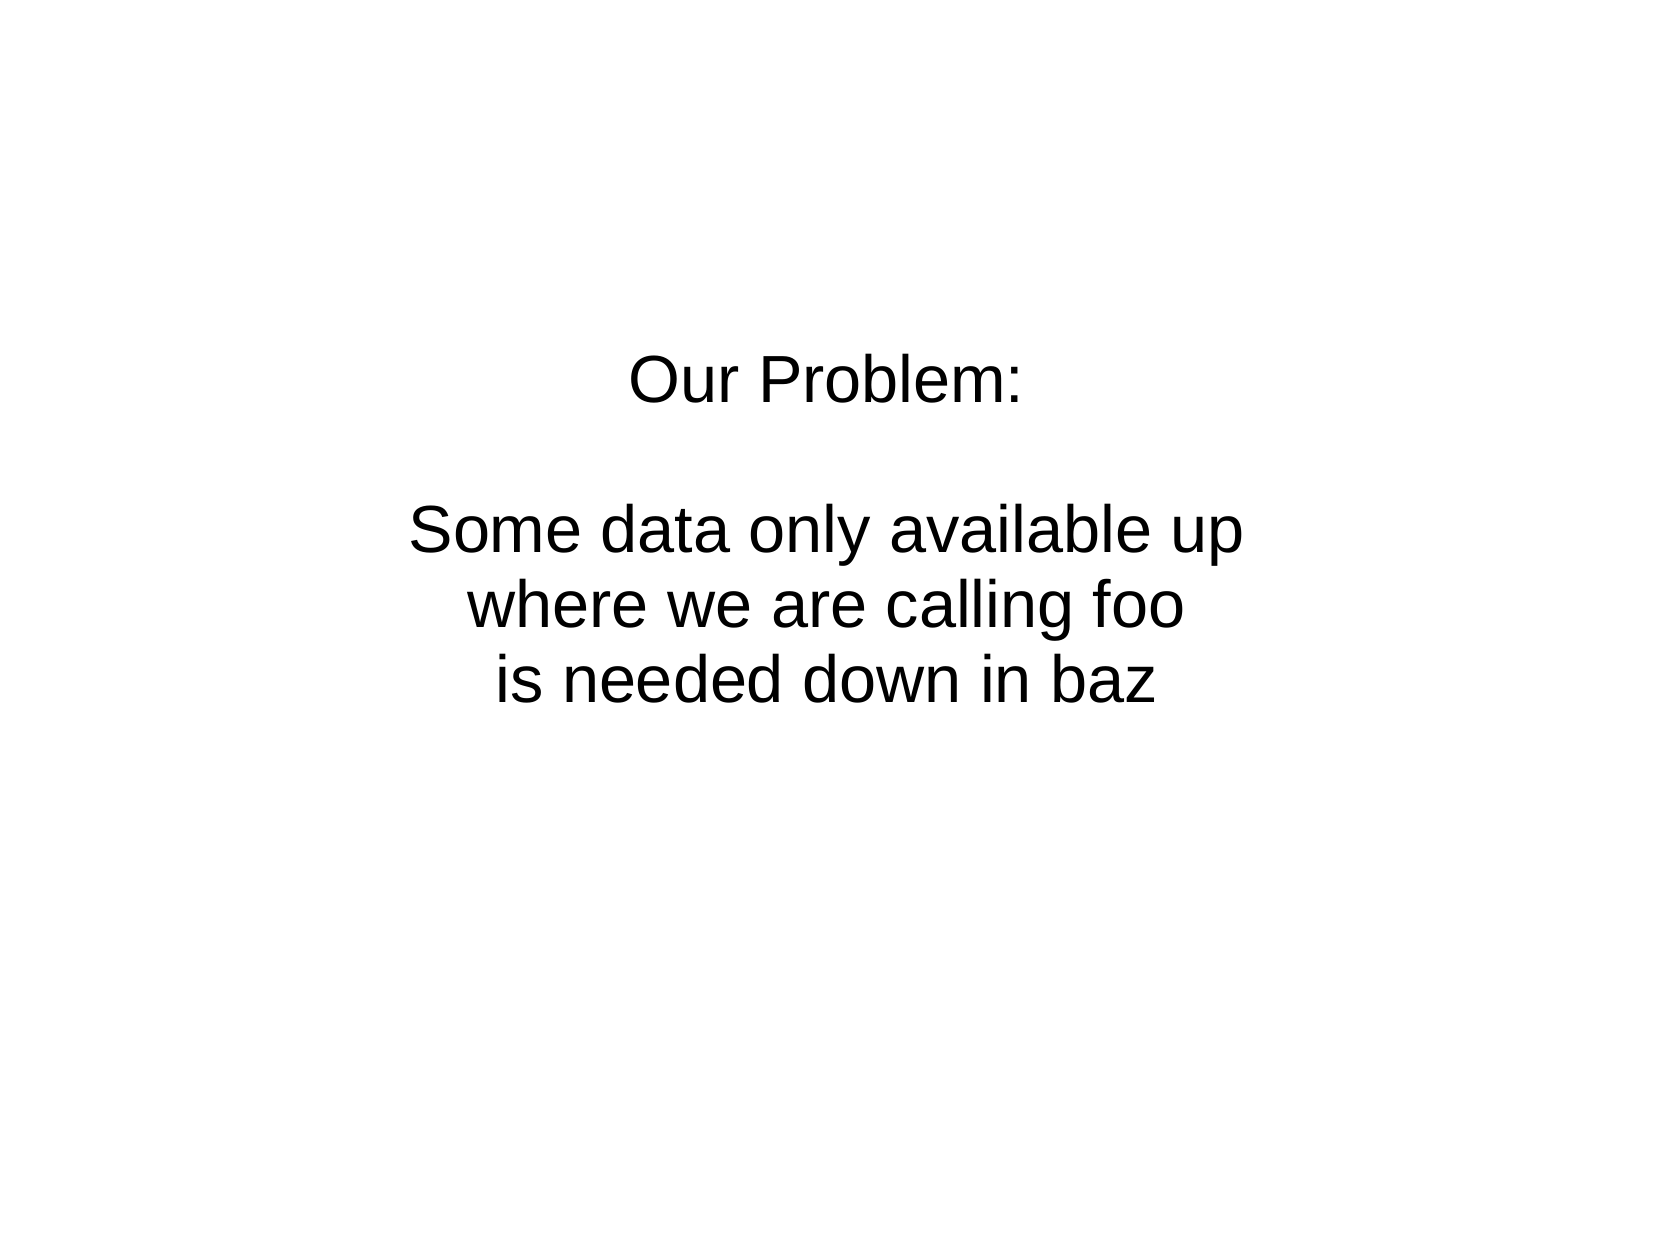

# Our Problem:
Some data only available up
where we are calling foo
is needed down in baz